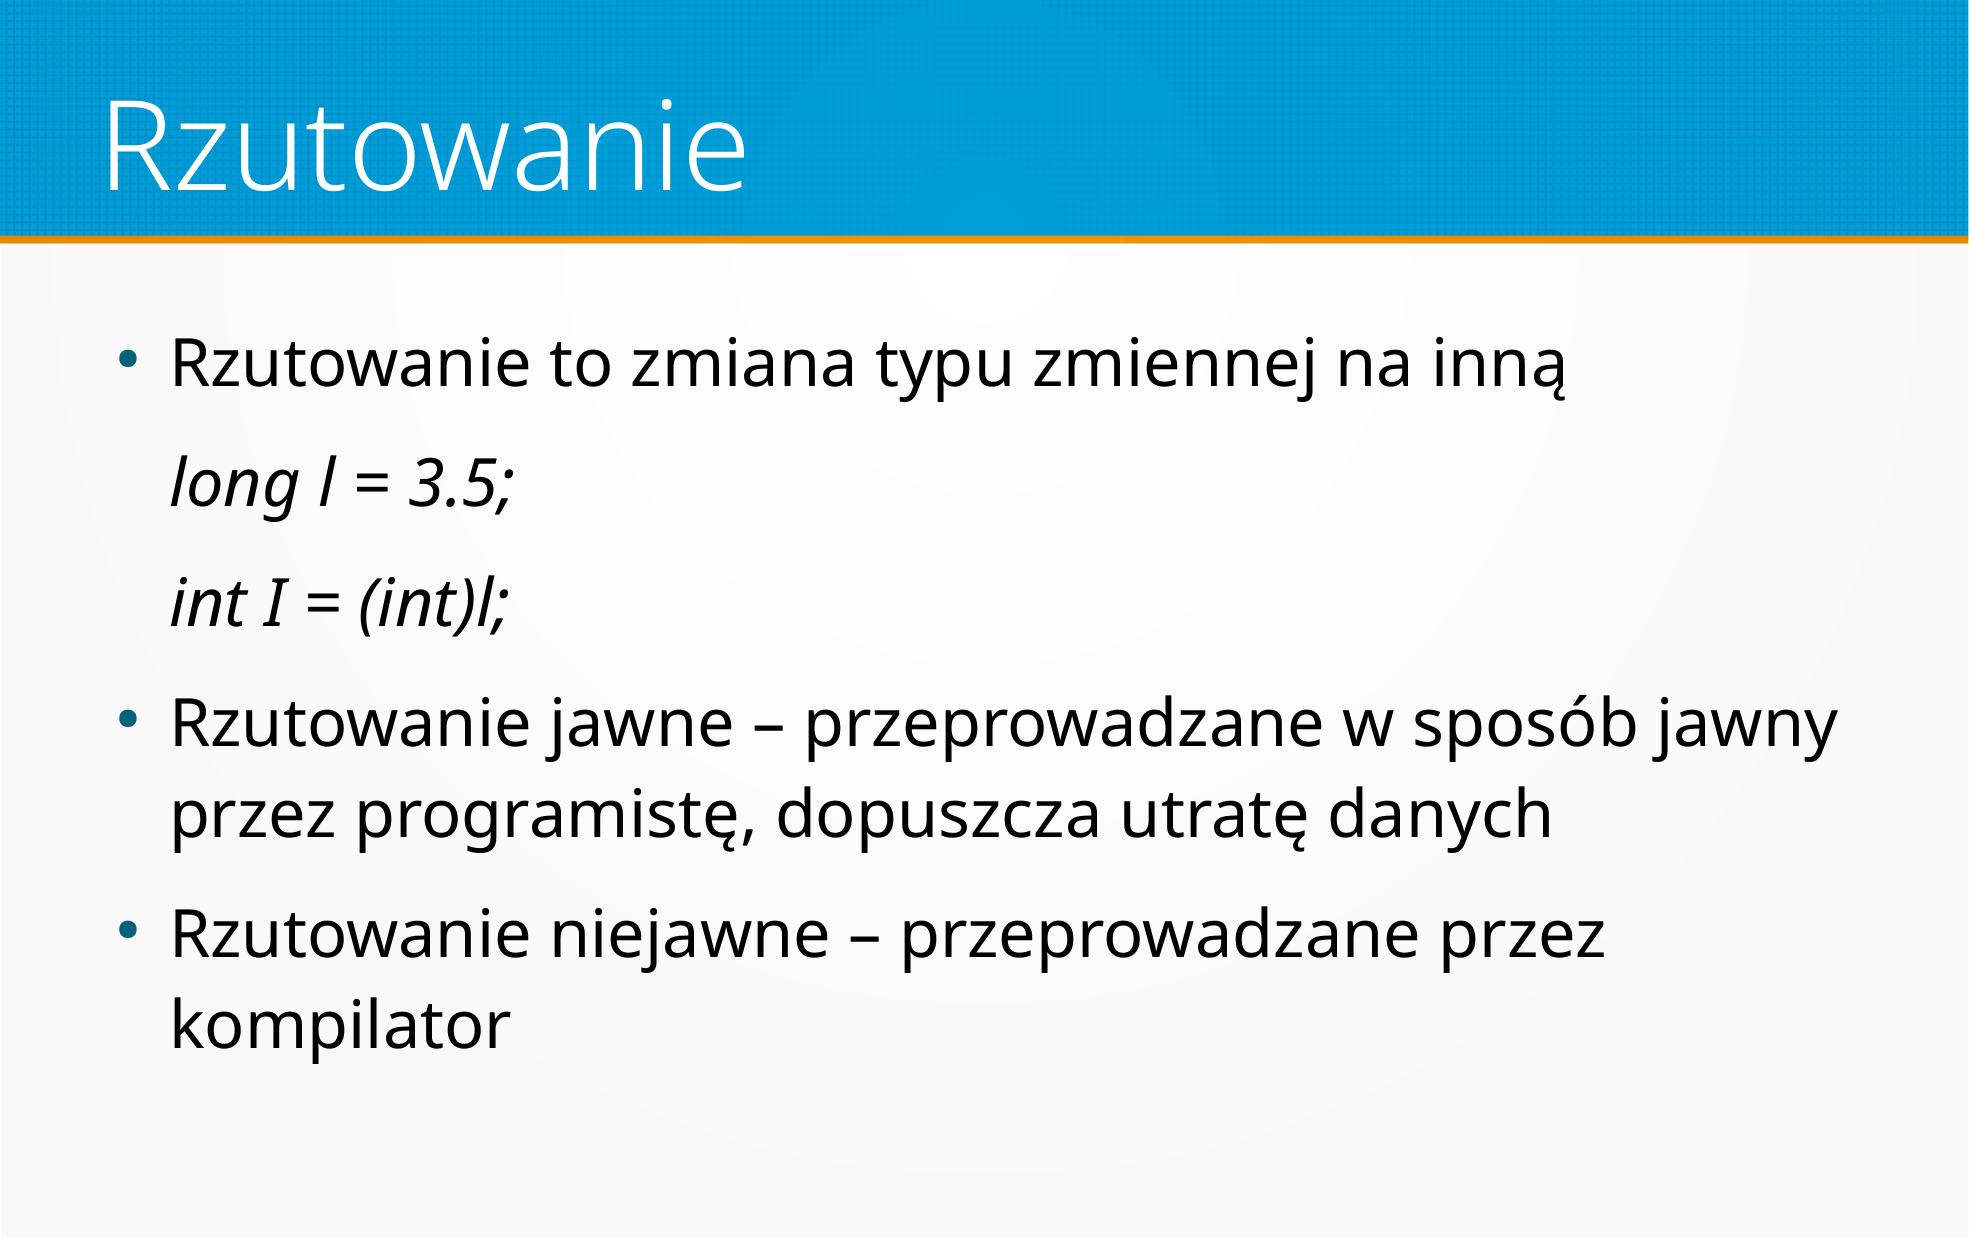

# Rzutowanie
Rzutowanie to zmiana typu zmiennej na inną
long l = 3.5;
int I = (int)l;
Rzutowanie jawne – przeprowadzane w sposób jawny przez programistę, dopuszcza utratę danych
Rzutowanie niejawne – przeprowadzane przez kompilator